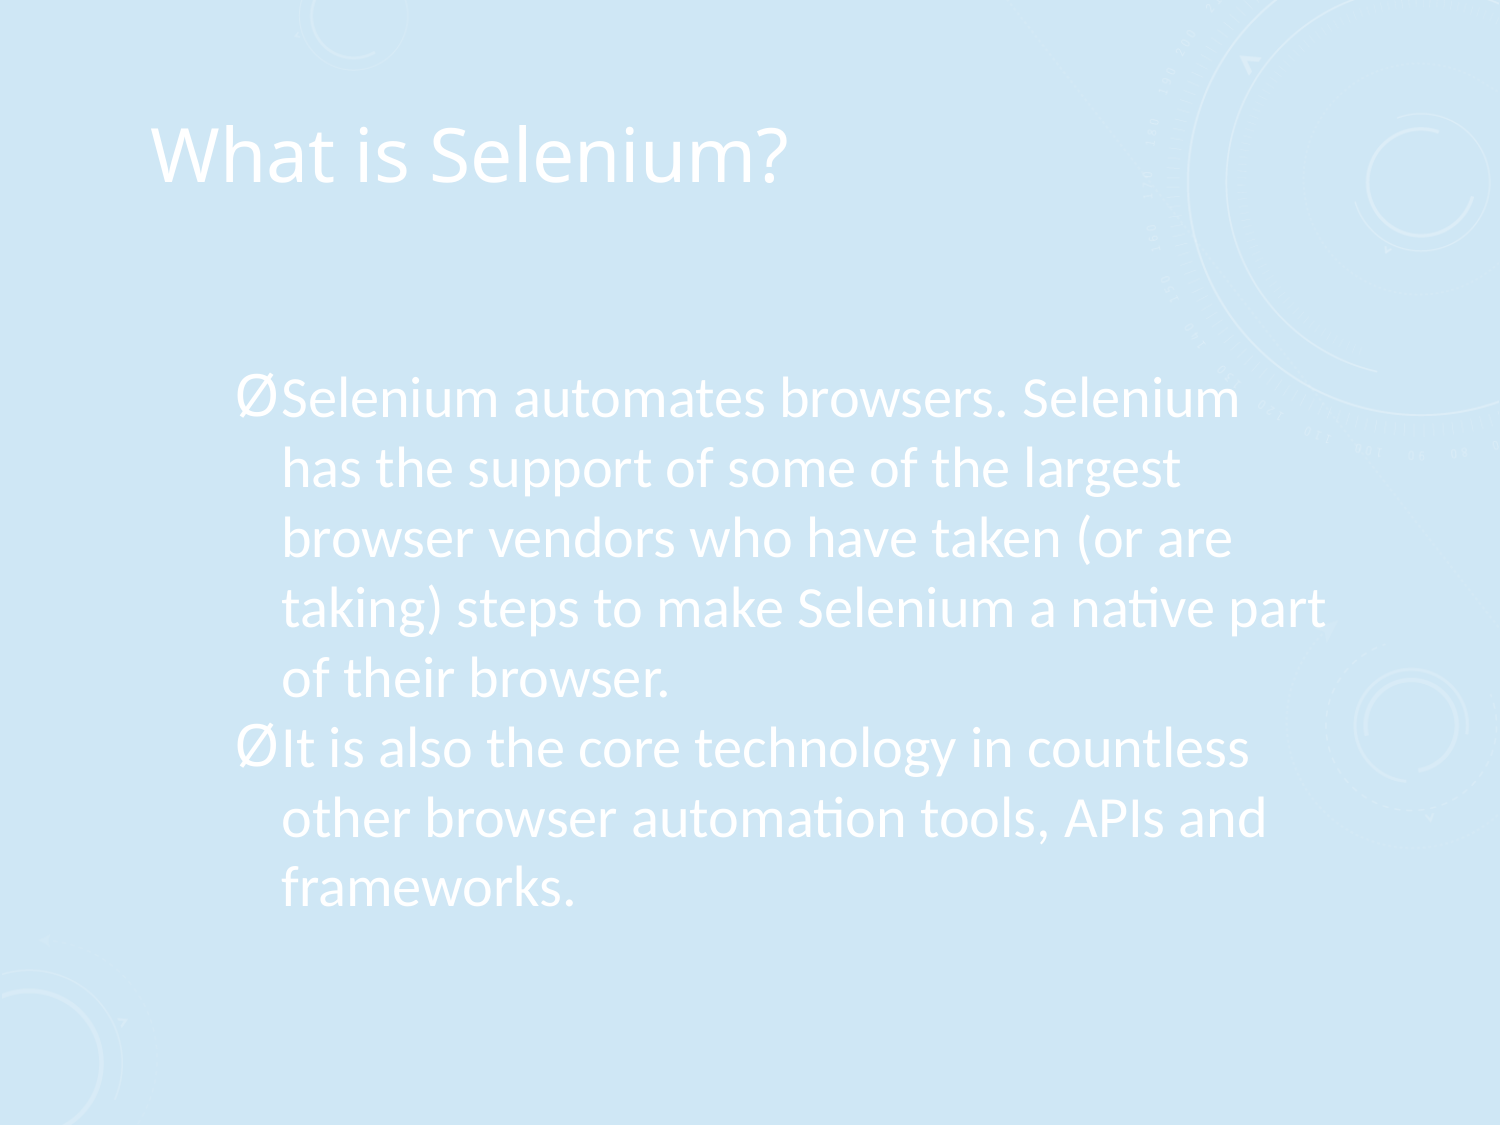

# What is Selenium?
Selenium automates browsers. Selenium has the support of some of the largest browser vendors who have taken (or are taking) steps to make Selenium a native part of their browser.
It is also the core technology in countless other browser automation tools, APIs and frameworks.